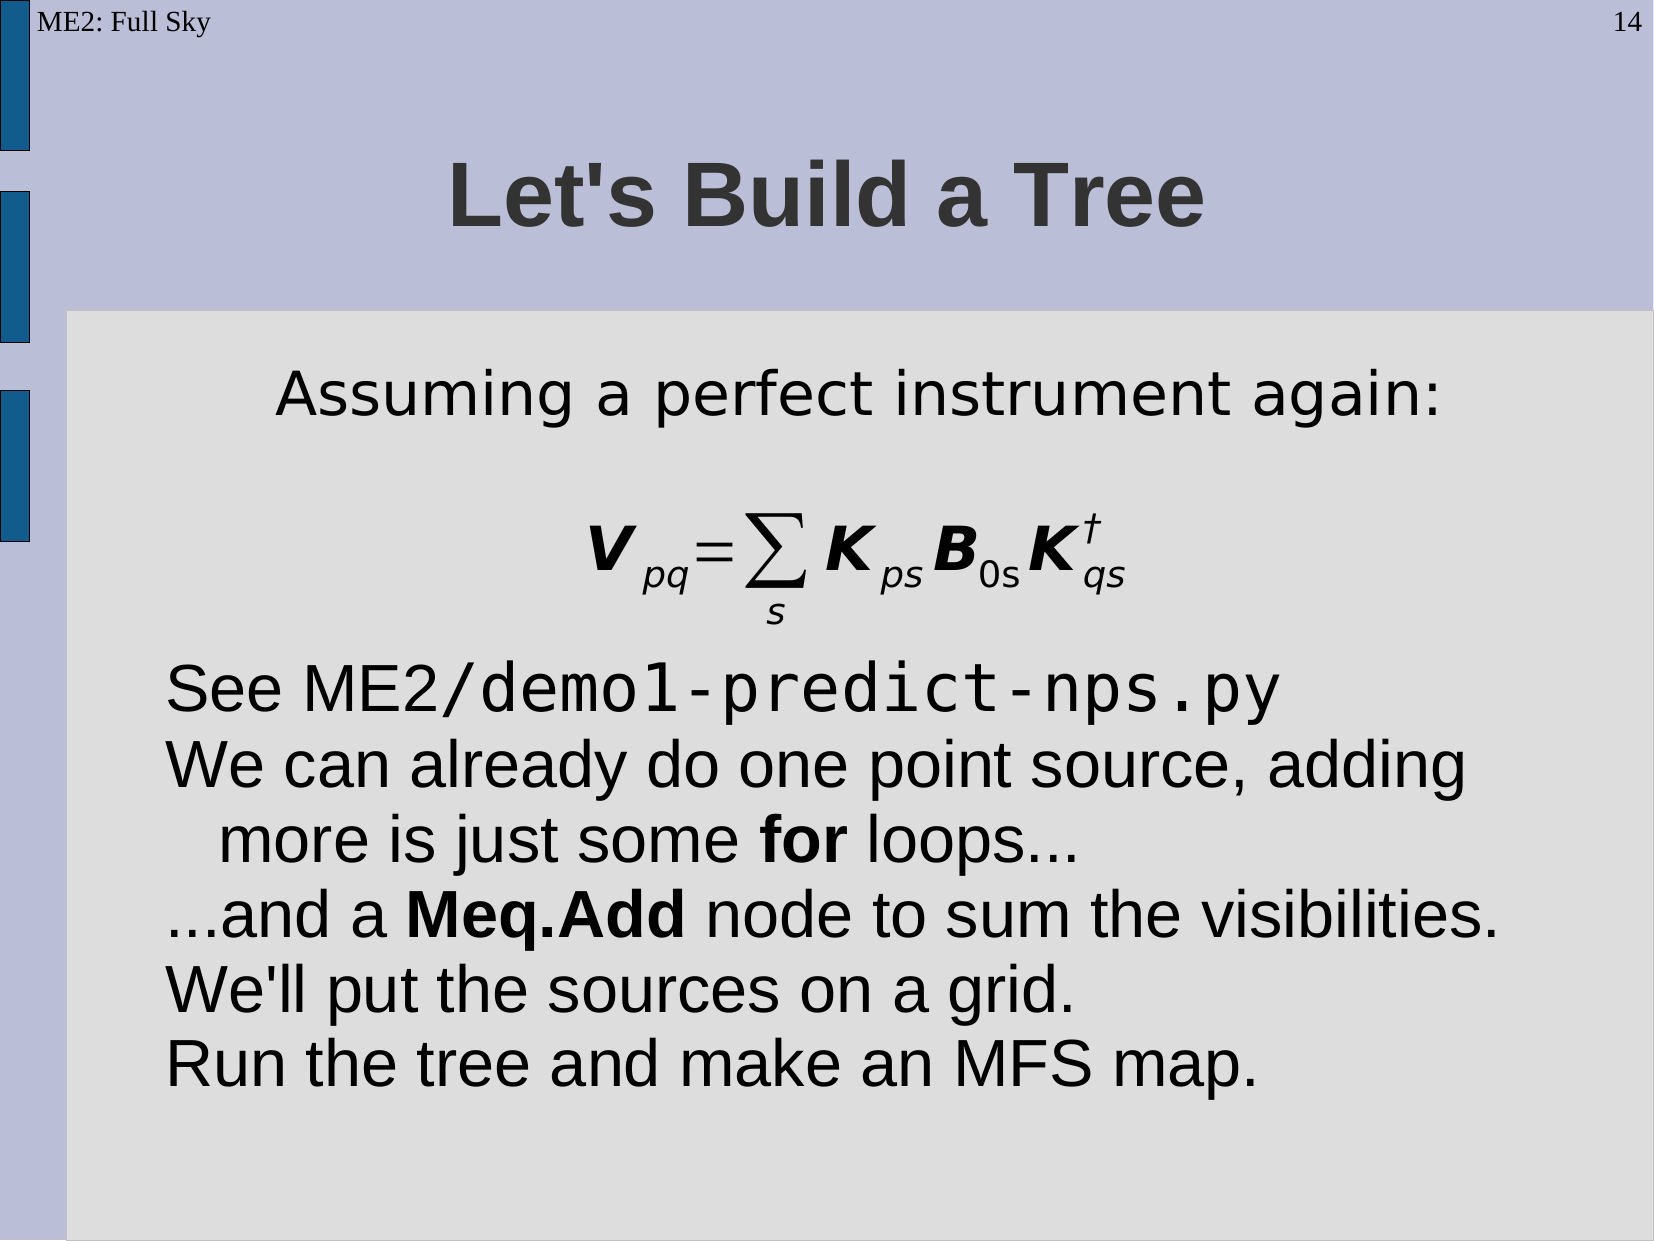

ME2: Full Sky
14
# Let's Build a Tree
See ME2/demo1-predict-nps.py
We can already do one point source, adding more is just some for loops...
...and a Meq.Add node to sum the visibilities.
We'll put the sources on a grid.
Run the tree and make an MFS map.